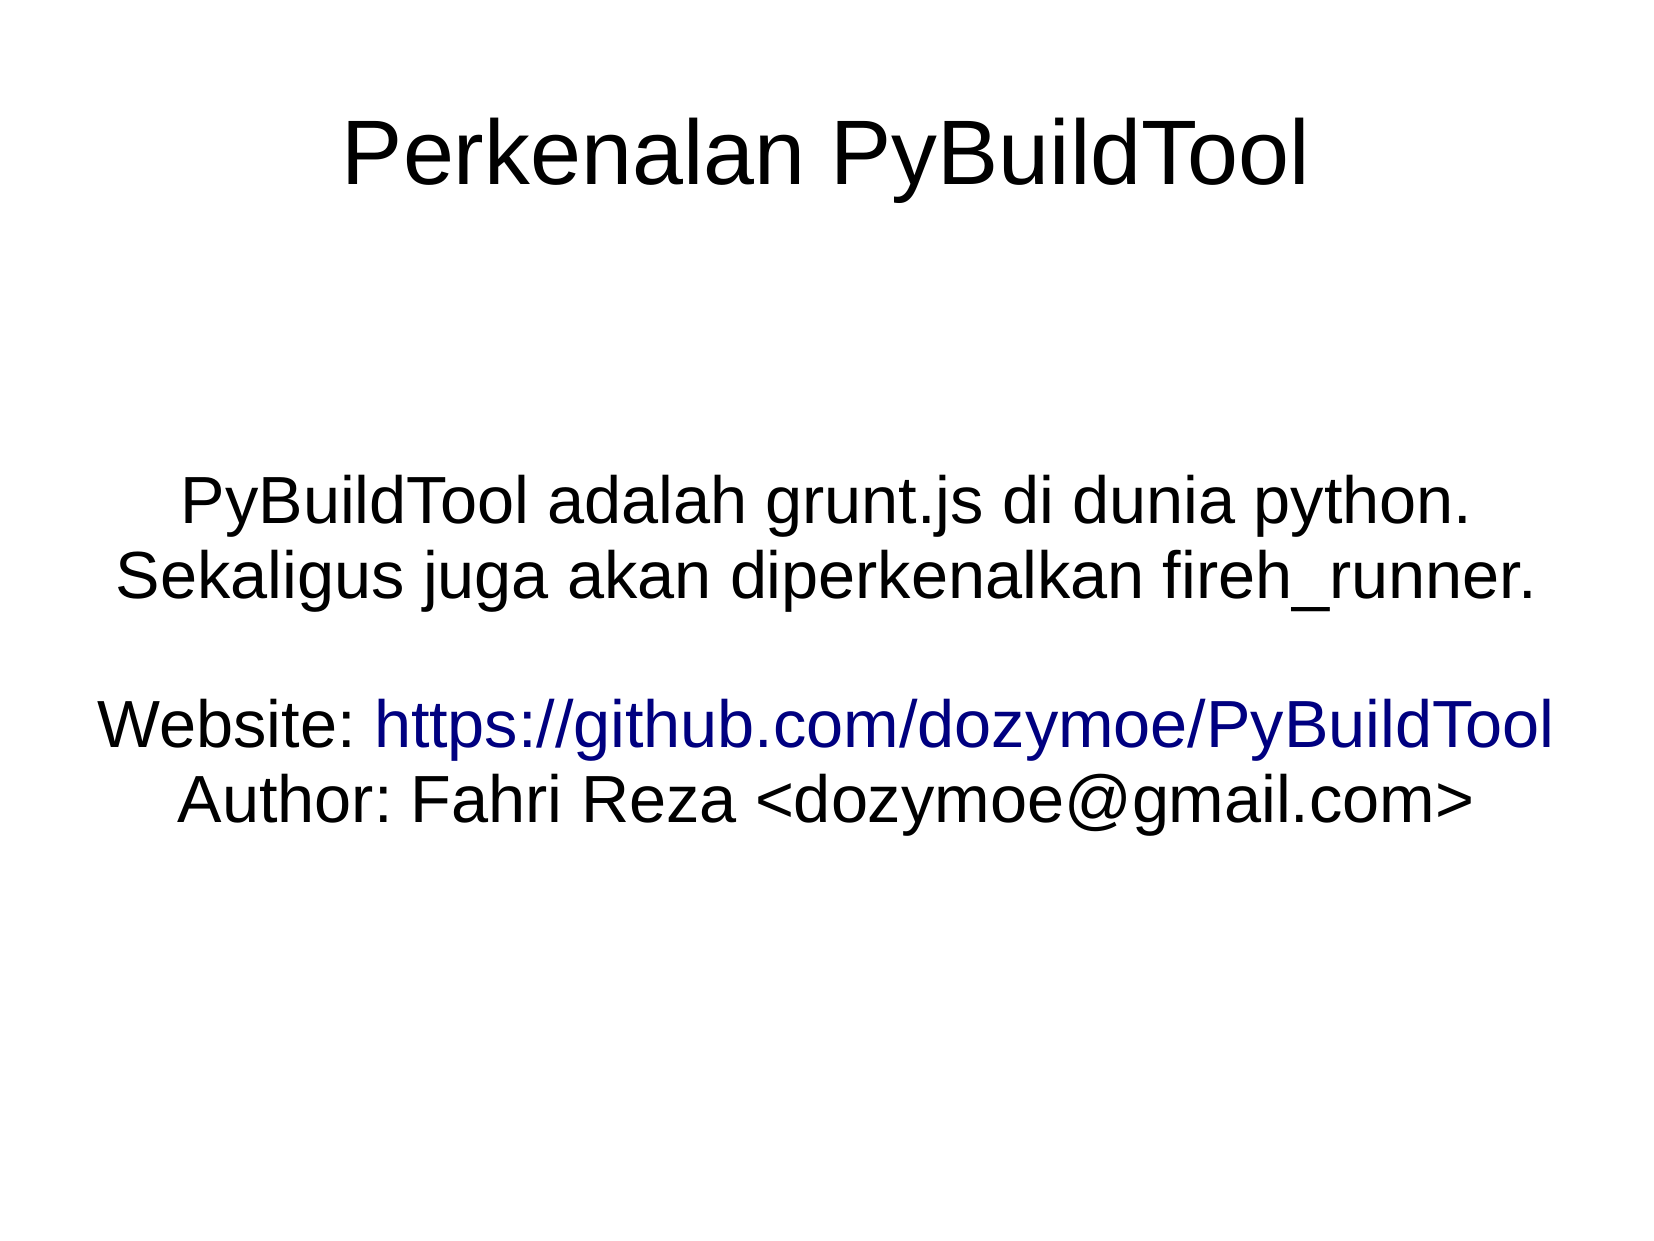

# Perkenalan PyBuildTool
PyBuildTool adalah grunt.js di dunia python.
Sekaligus juga akan diperkenalkan fireh_runner.
Website: https://github.com/dozymoe/PyBuildTool
Author: Fahri Reza <dozymoe@gmail.com>